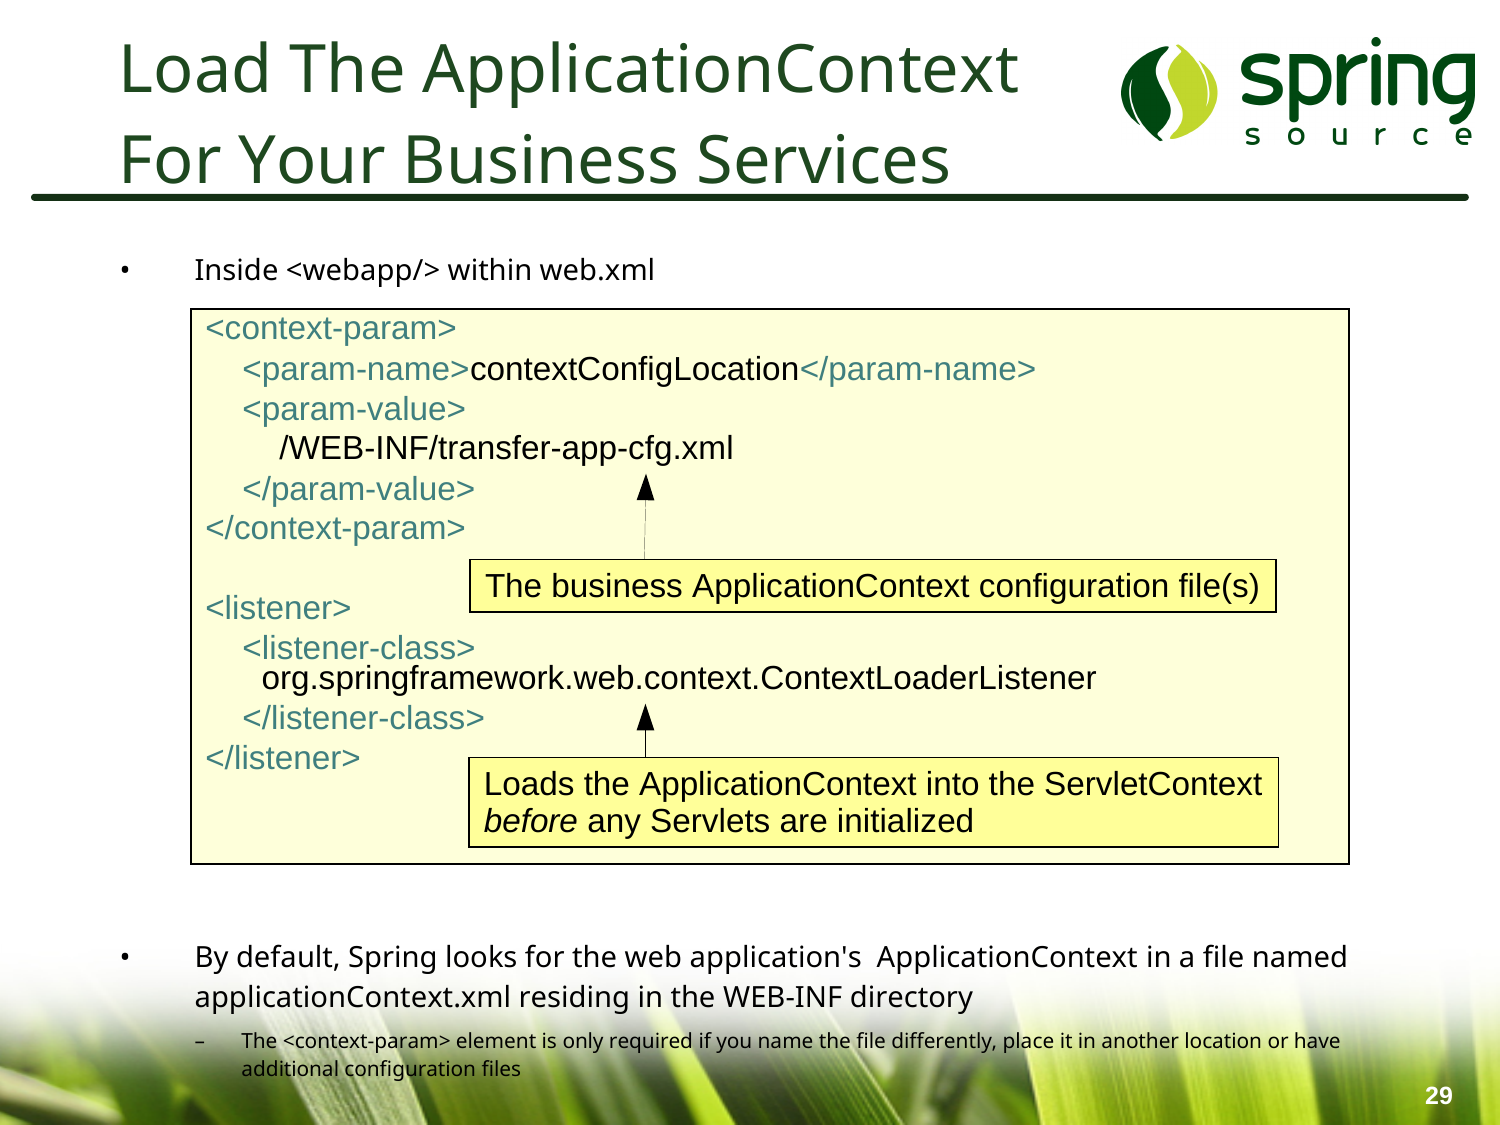

Load The ApplicationContext For Your Business Services
# Inside <webapp/> within web.xml
By default, Spring looks for the web application's ApplicationContext in a file named applicationContext.xml residing in the WEB-INF directory
The <context-param> element is only required if you name the file differently, place it in another location or have additional configuration files
<context-param>
 <param-name>contextConfigLocation</param-name>
 <param-value>
 /WEB-INF/transfer-app-cfg.xml
 </param-value>
</context-param>
<listener>
 <listener-class> org.springframework.web.context.ContextLoaderListener
 </listener-class>
</listener>
The business ApplicationContext configuration file(s)
Loads the ApplicationContext into the ServletContext
before any Servlets are initialized